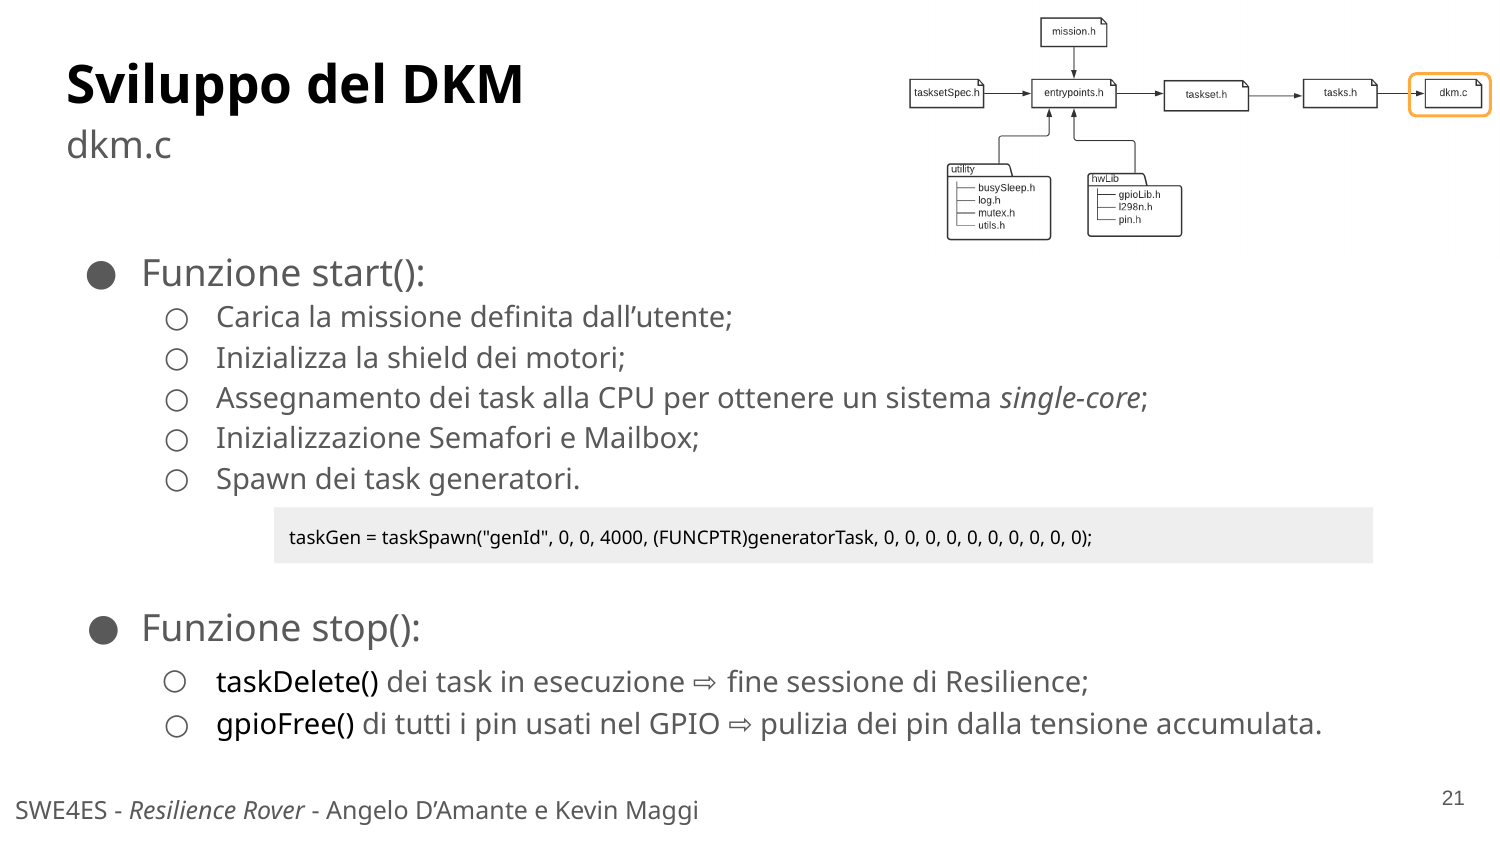

Sviluppo del DKM
dkm.c
# Funzione start():
Carica la missione definita dall’utente;
Inizializza la shield dei motori;
Assegnamento dei task alla CPU per ottenere un sistema single-core;
Inizializzazione Semafori e Mailbox;
Spawn dei task generatori.
Funzione stop():
taskDelete() dei task in esecuzione ⇨ fine sessione di Resilience;
gpioFree() di tutti i pin usati nel GPIO ⇨ pulizia dei pin dalla tensione accumulata.
taskGen = taskSpawn("genId", 0, 0, 4000, (FUNCPTR)generatorTask, 0, 0, 0, 0, 0, 0, 0, 0, 0, 0);